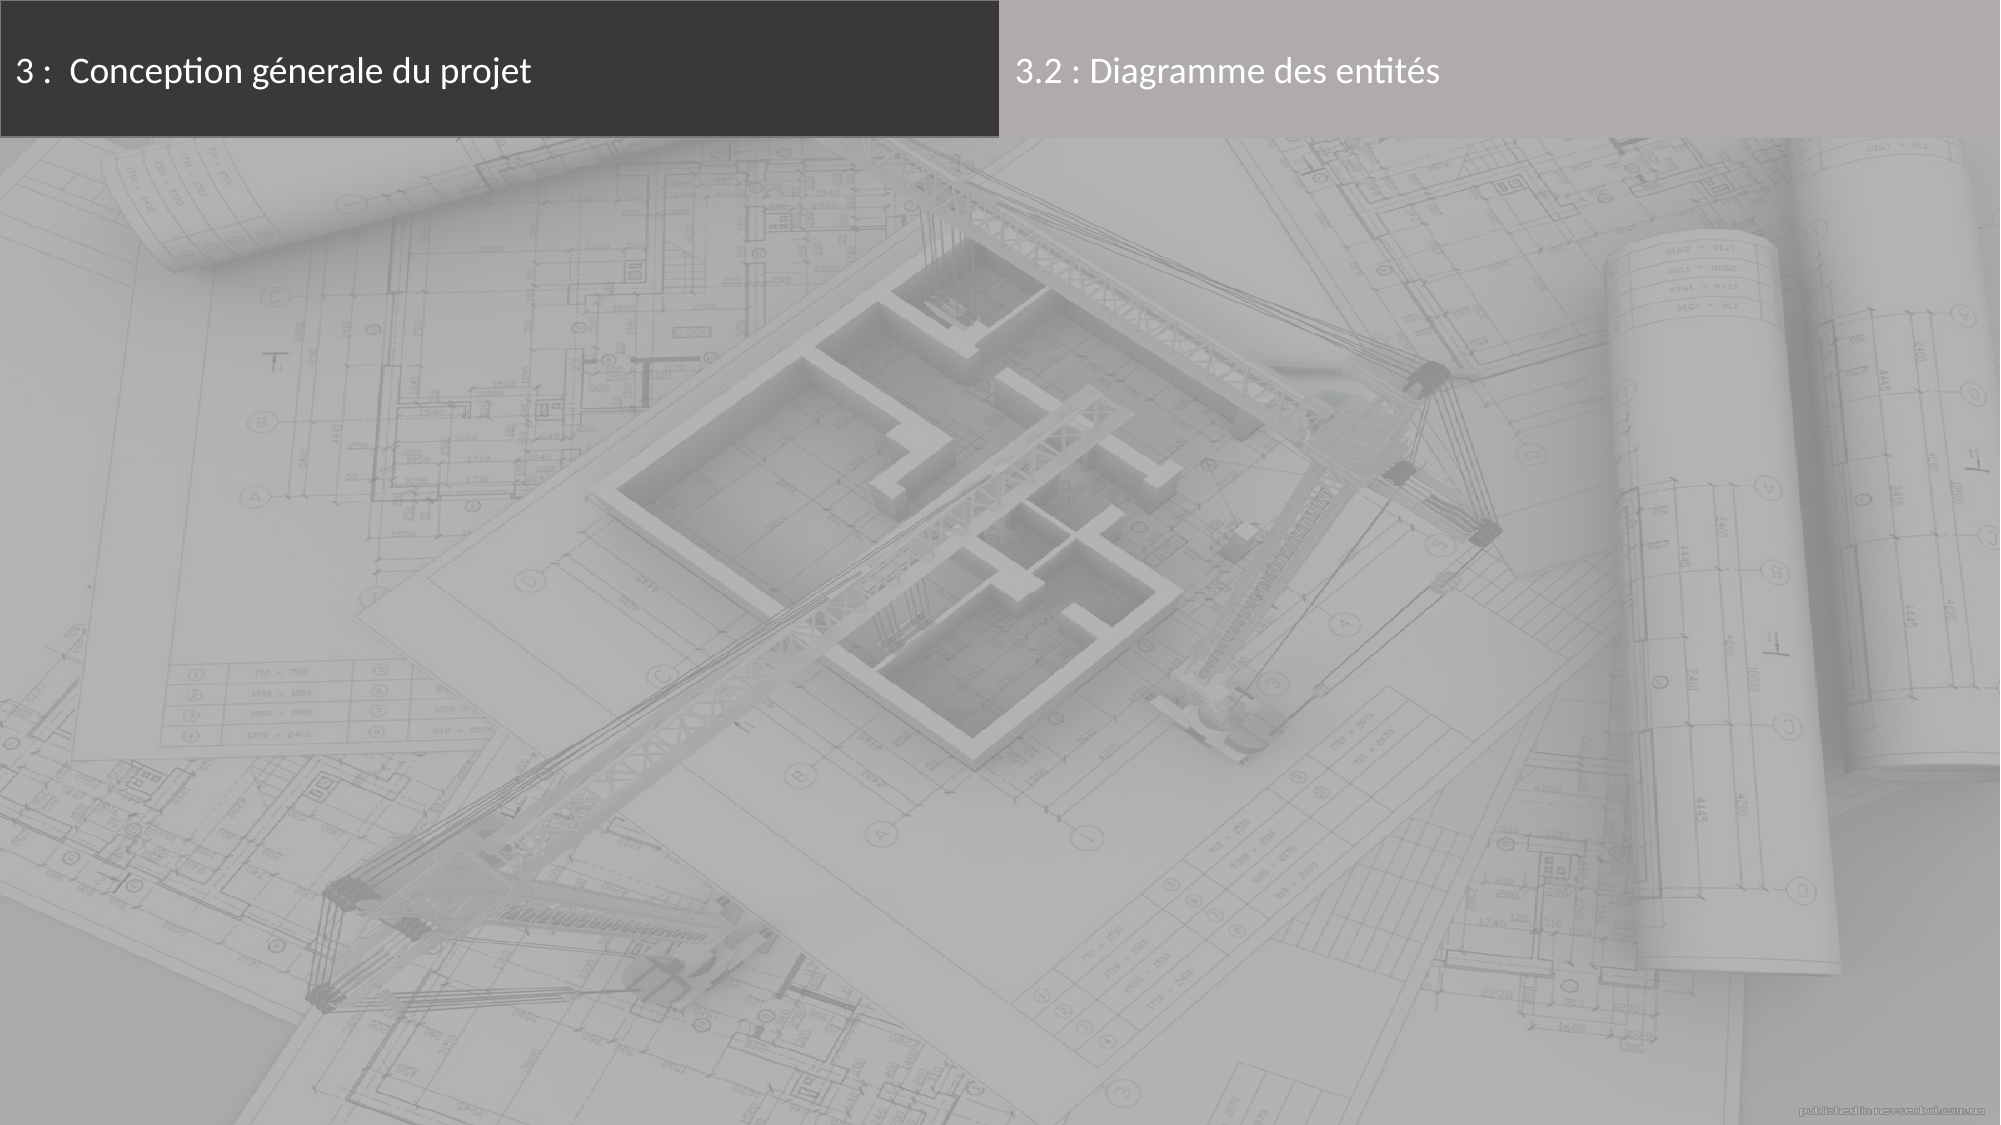

3 : Conception génerale du projet
3.2 : Diagramme des entités